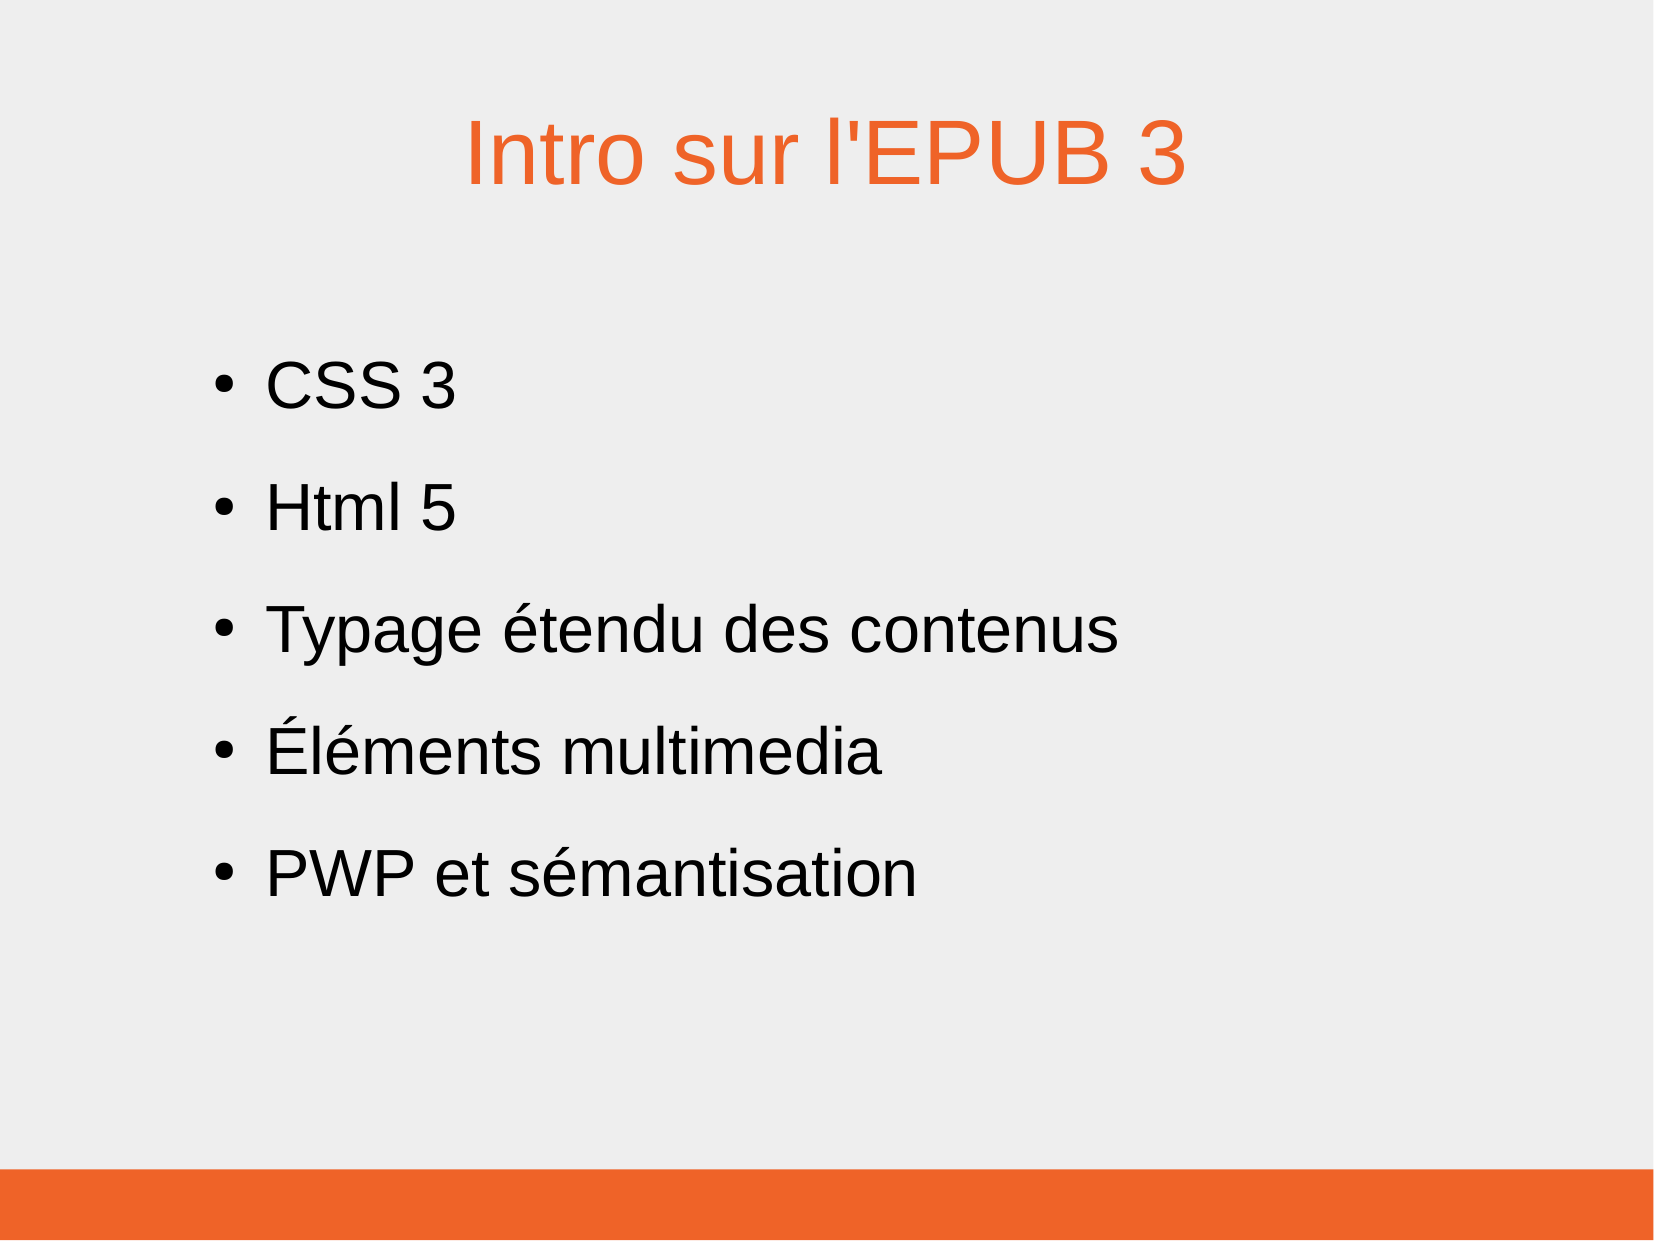

# Intro sur l'EPUB 3
CSS 3
Html 5
Typage étendu des contenus
Éléments multimedia
PWP et sémantisation